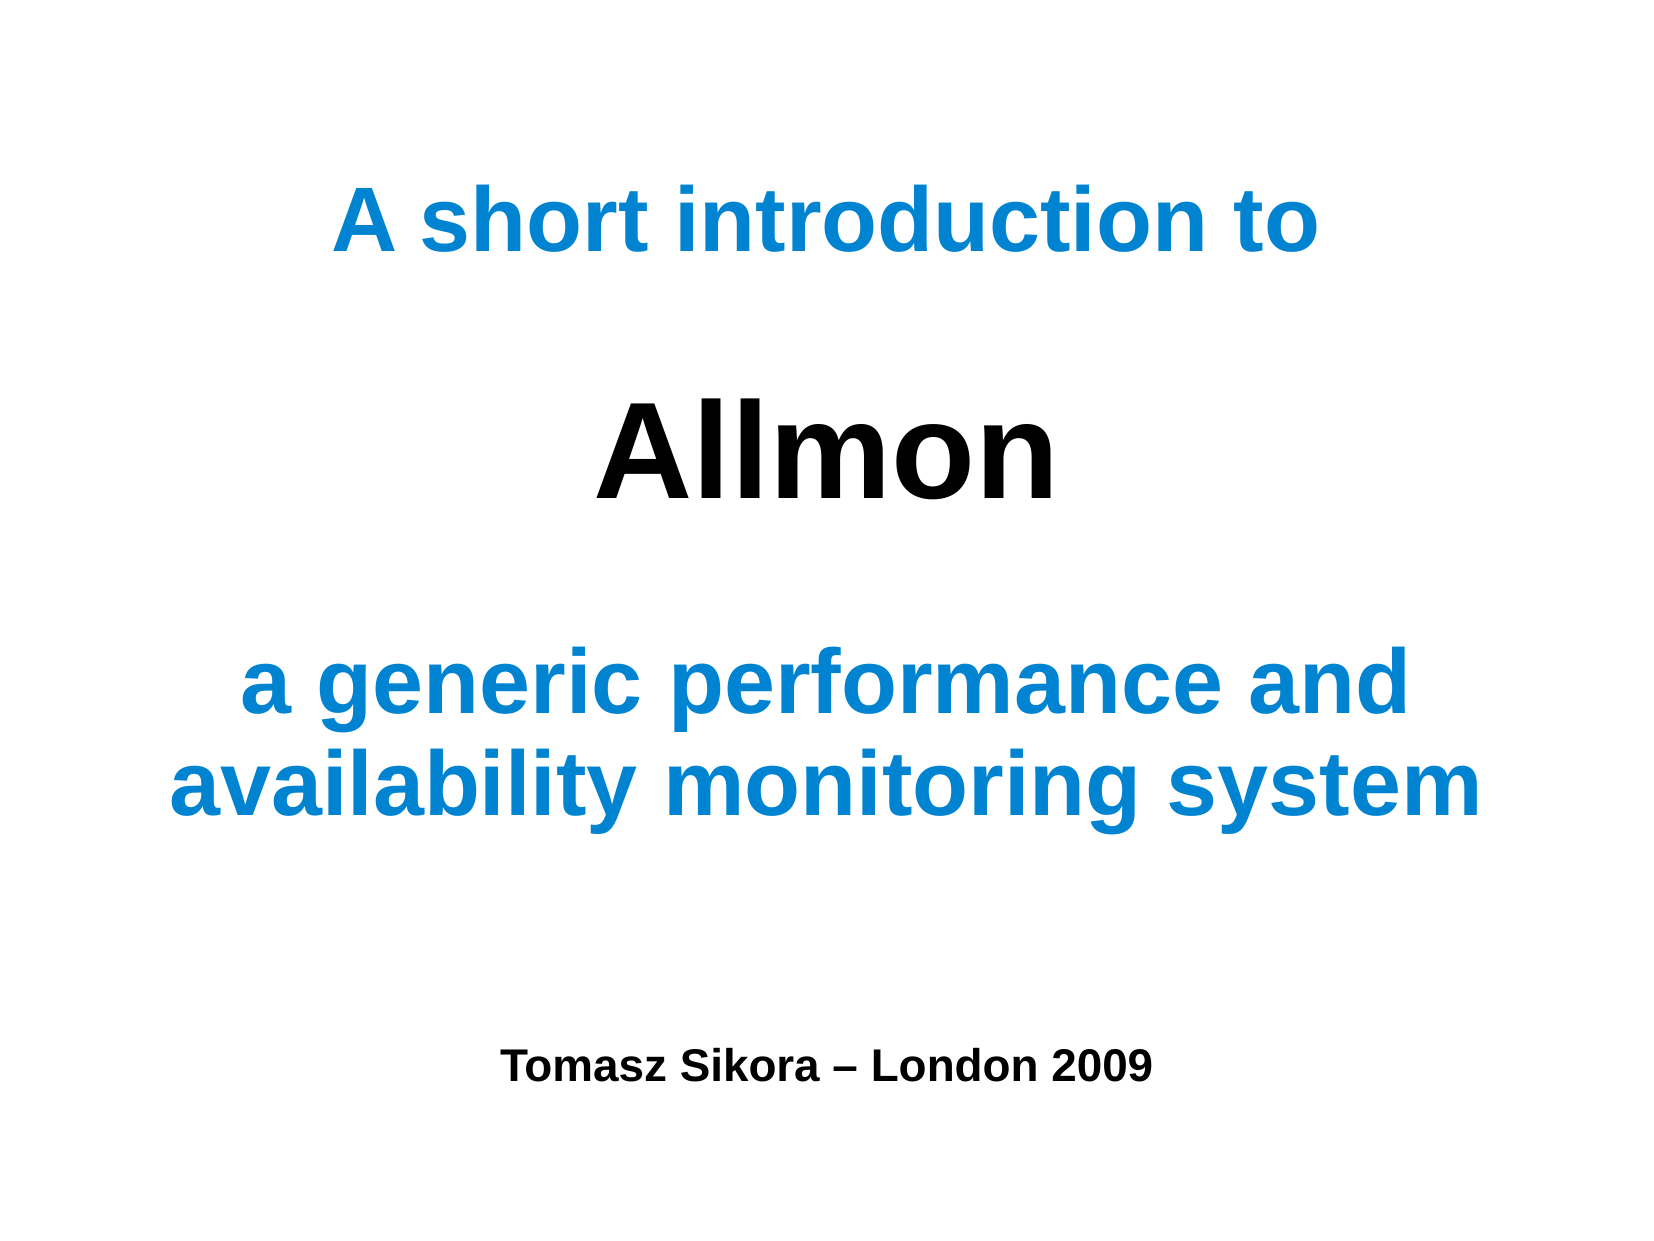

# A short introduction to
Allmon
a generic performance and availability monitoring system
Tomasz Sikora – London 2009